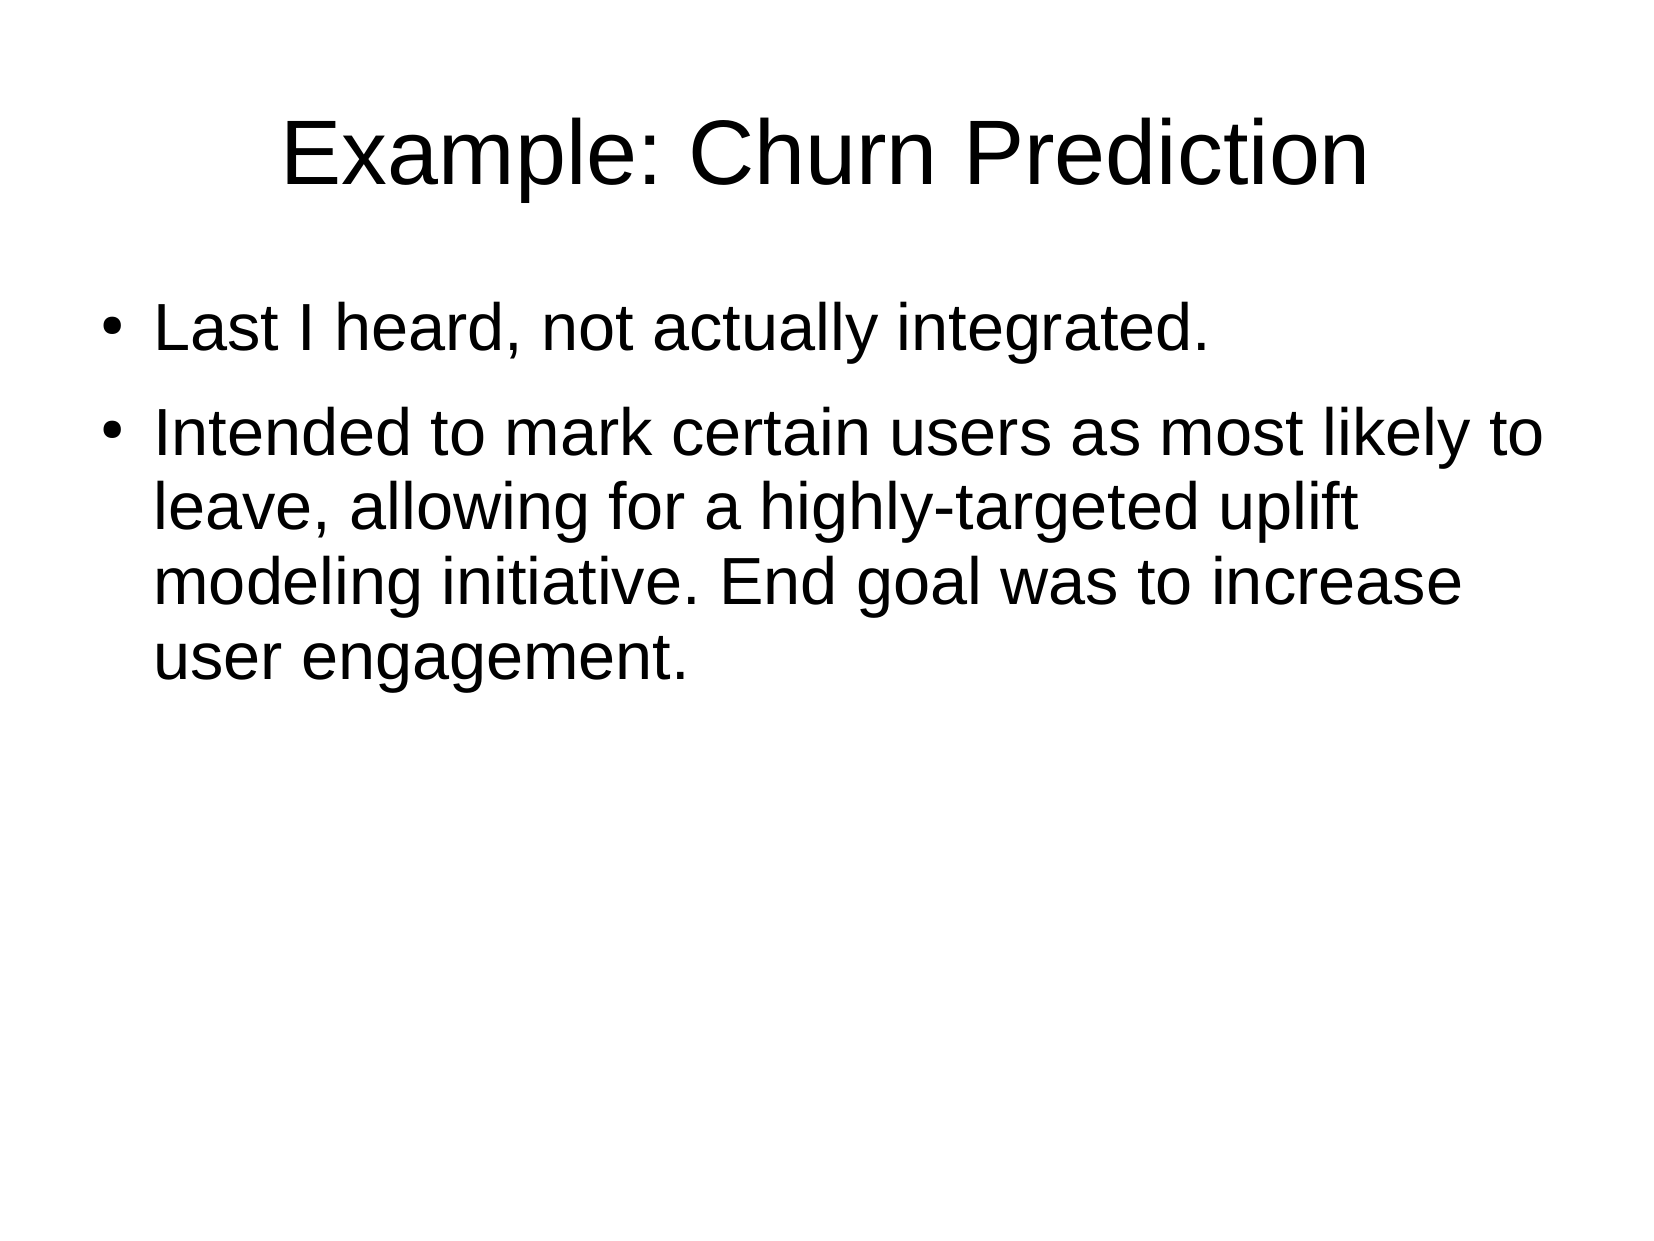

# Example: Churn Prediction
Last I heard, not actually integrated.
Intended to mark certain users as most likely to leave, allowing for a highly-targeted uplift modeling initiative. End goal was to increase user engagement.